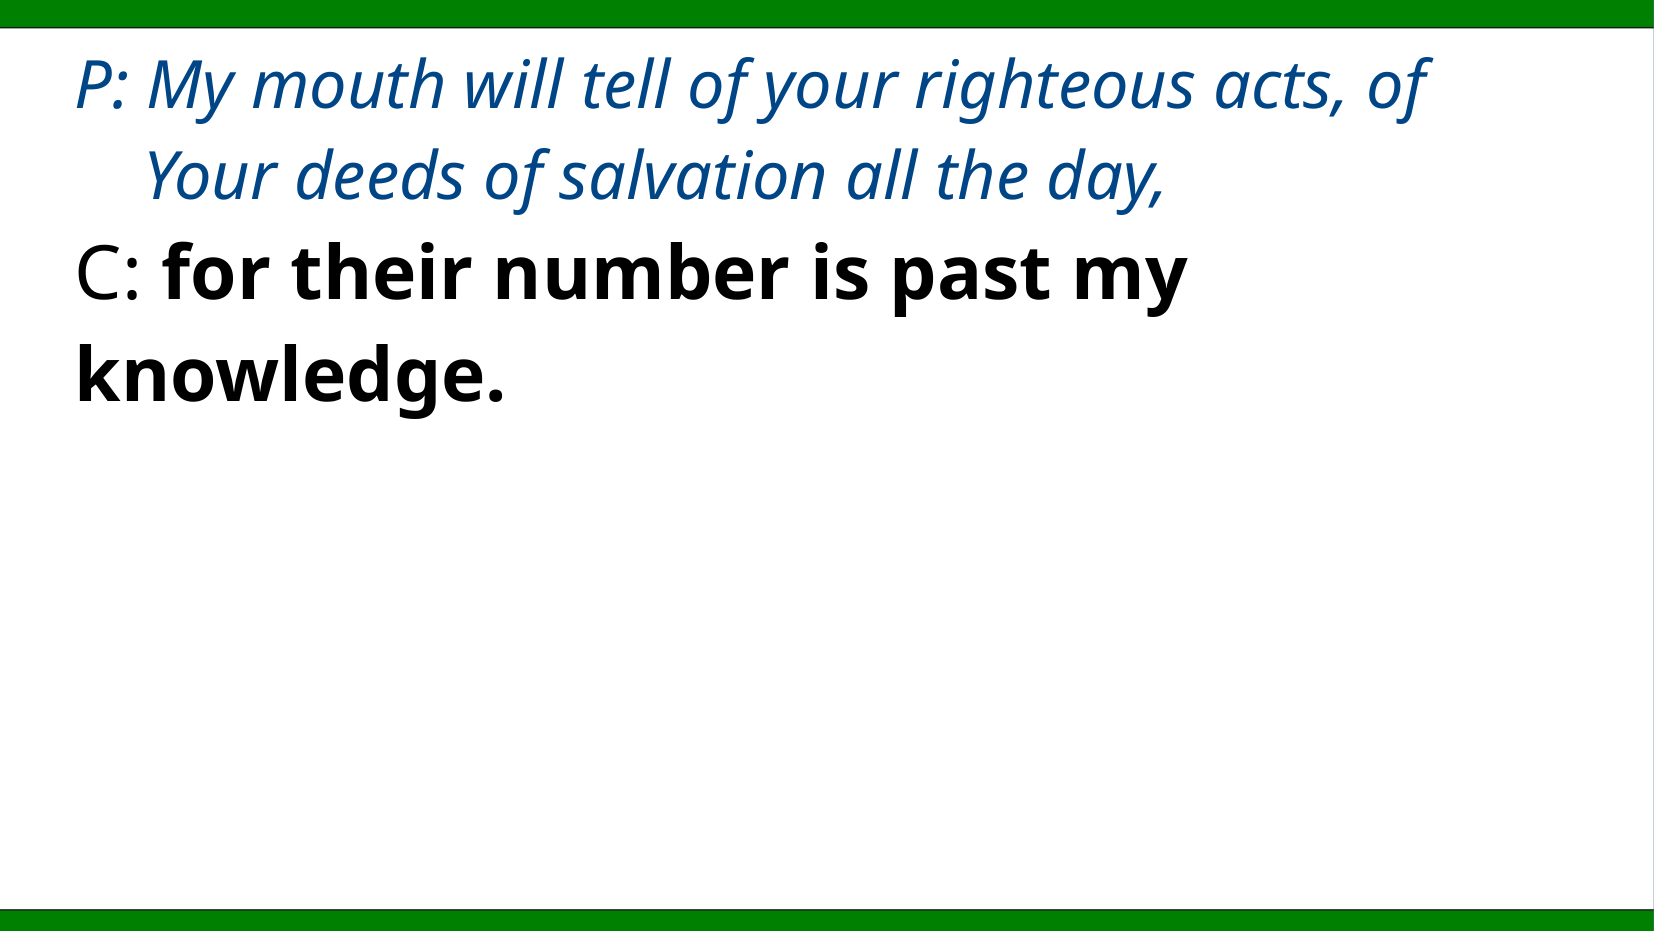

P: My mouth will tell of your righteous acts, of
 Your deeds of salvation all the day,
C: for their number is past my knowledge.